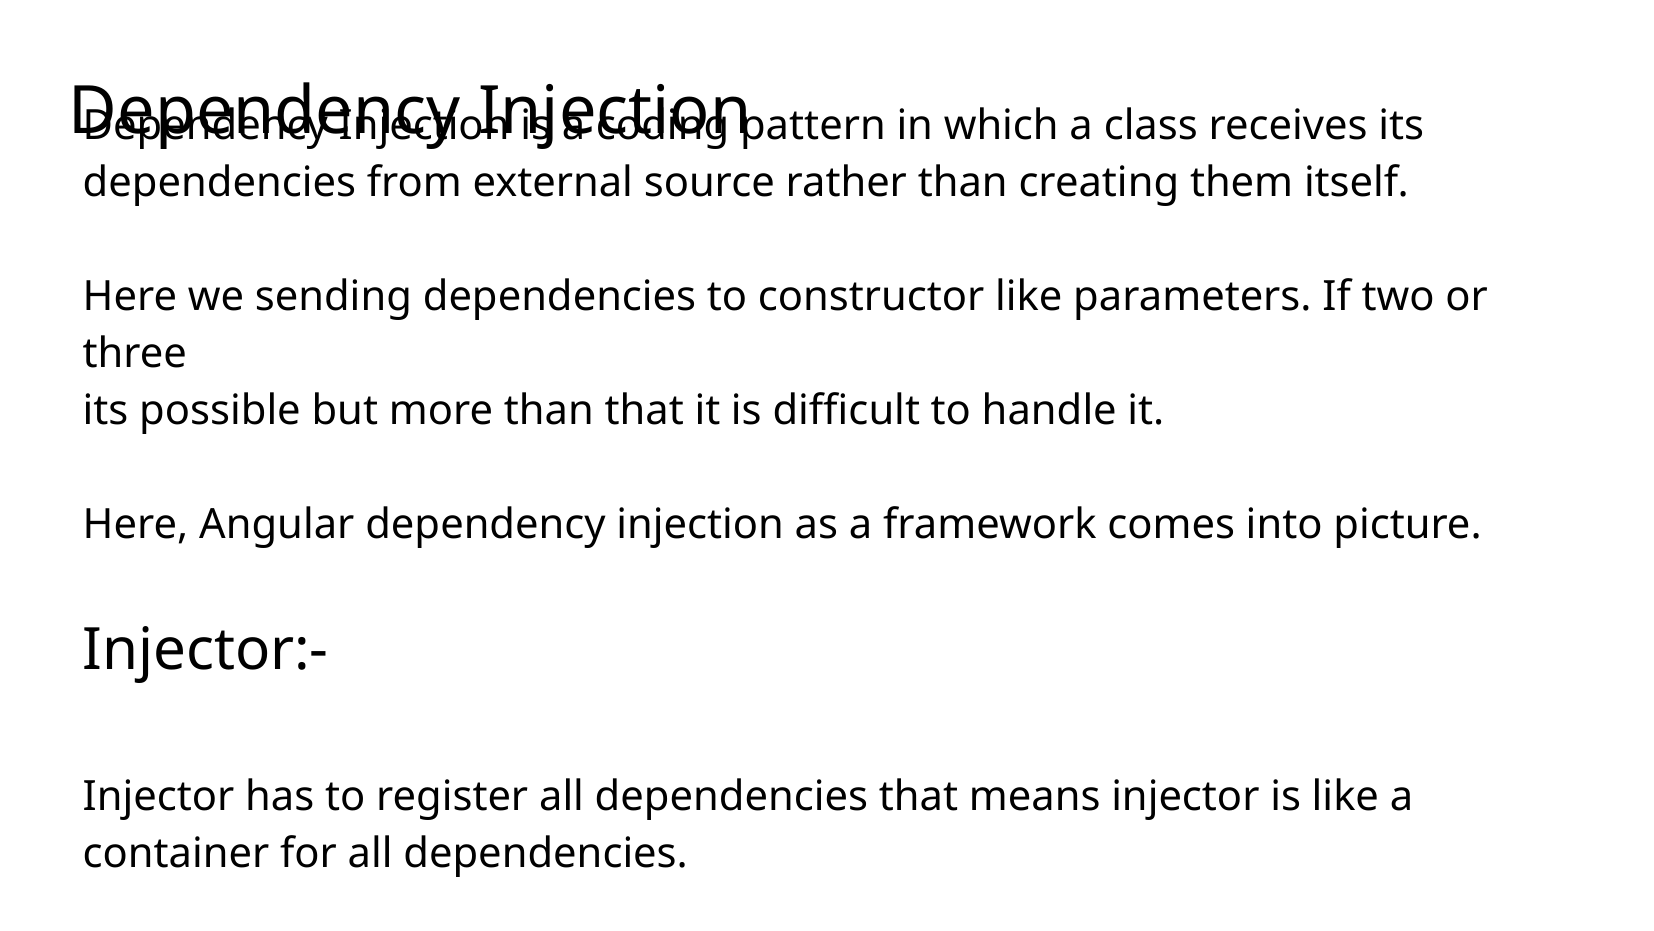

# Dependency Injection
Dependency Injection is a coding pattern in which a class receives its dependencies from external source rather than creating them itself.
Here we sending dependencies to constructor like parameters. If two or three
its possible but more than that it is difficult to handle it.
Here, Angular dependency injection as a framework comes into picture.
Injector:-
Injector has to register all dependencies that means injector is like a container for all dependencies.